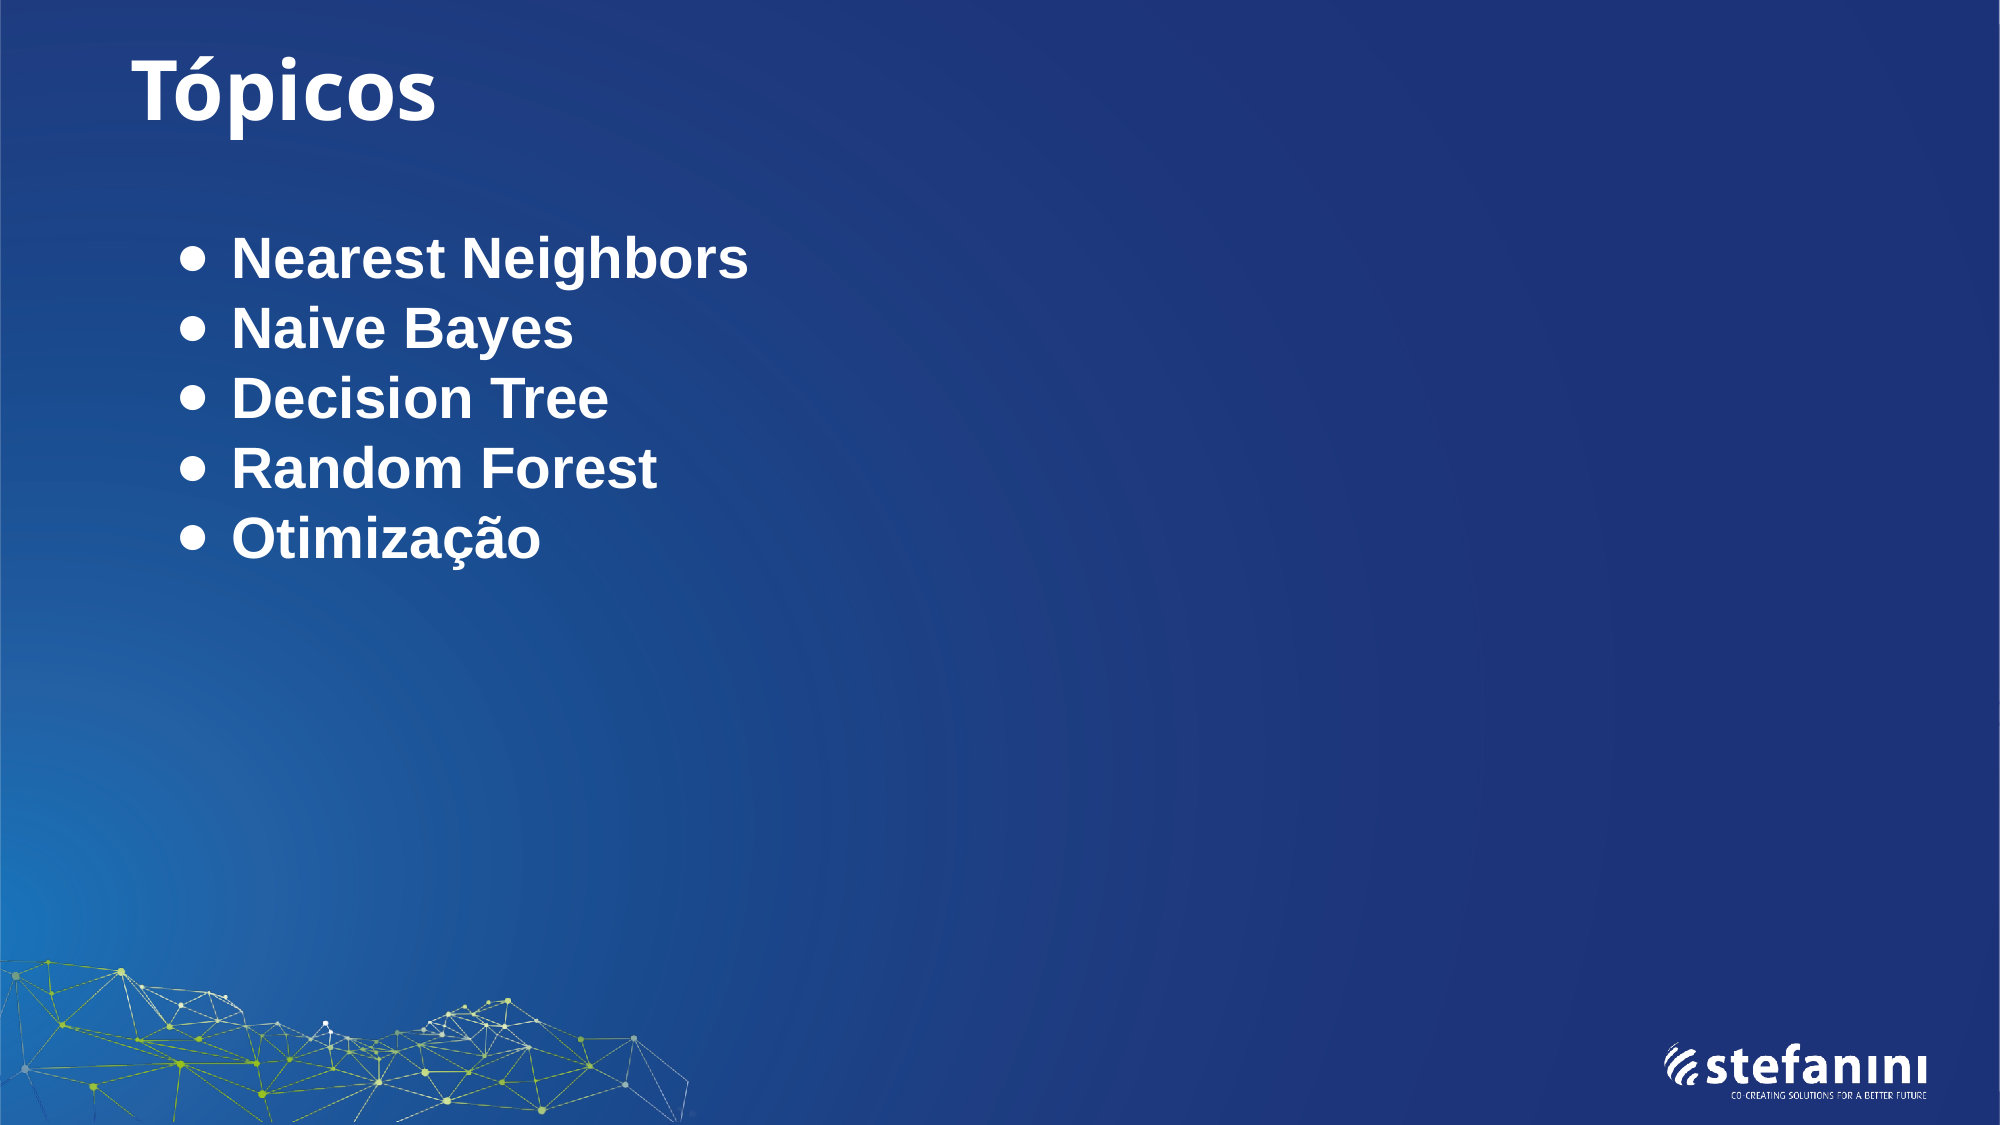

Tópicos
Nearest Neighbors
Naive Bayes
Decision Tree
Random Forest
Otimização